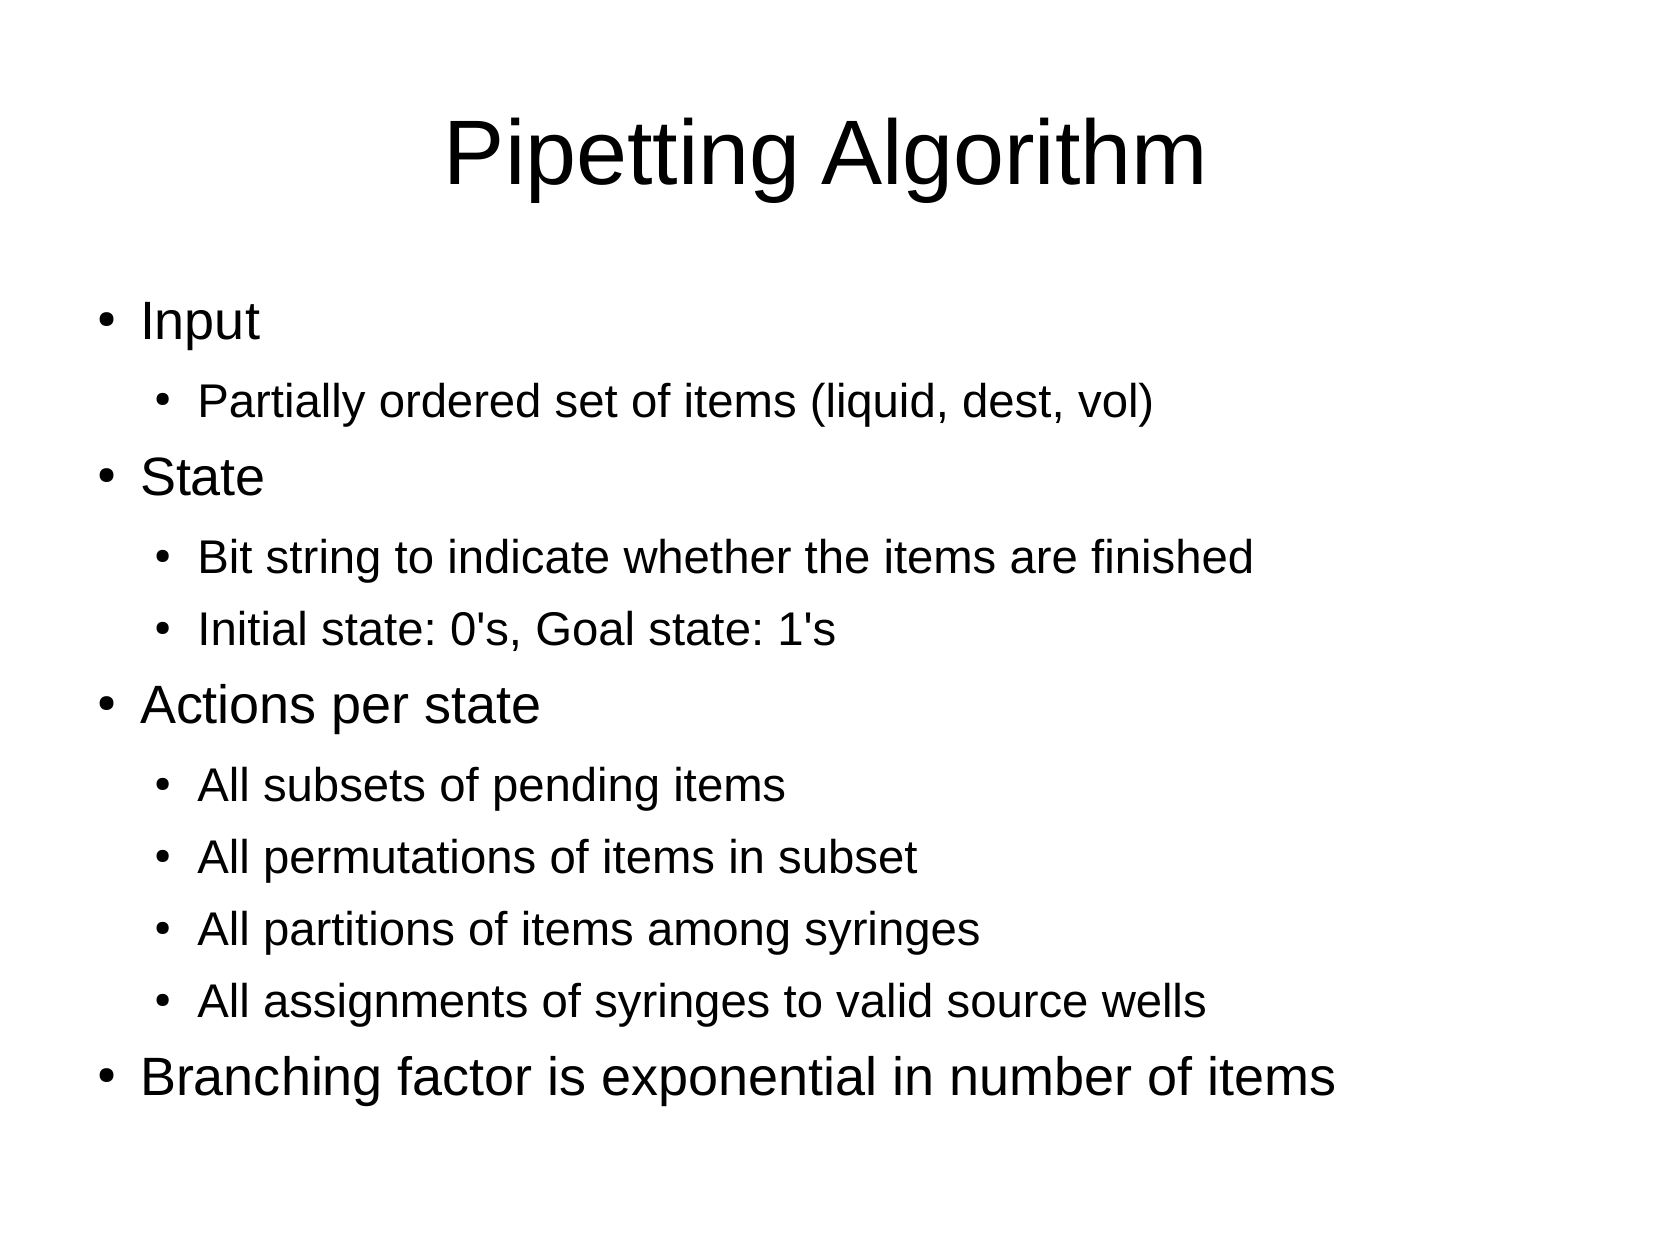

# Pipetting Algorithm
Input
Partially ordered set of items (liquid, dest, vol)
State
Bit string to indicate whether the items are finished
Initial state: 0's, Goal state: 1's
Actions per state
All subsets of pending items
All permutations of items in subset
All partitions of items among syringes
All assignments of syringes to valid source wells
Branching factor is exponential in number of items